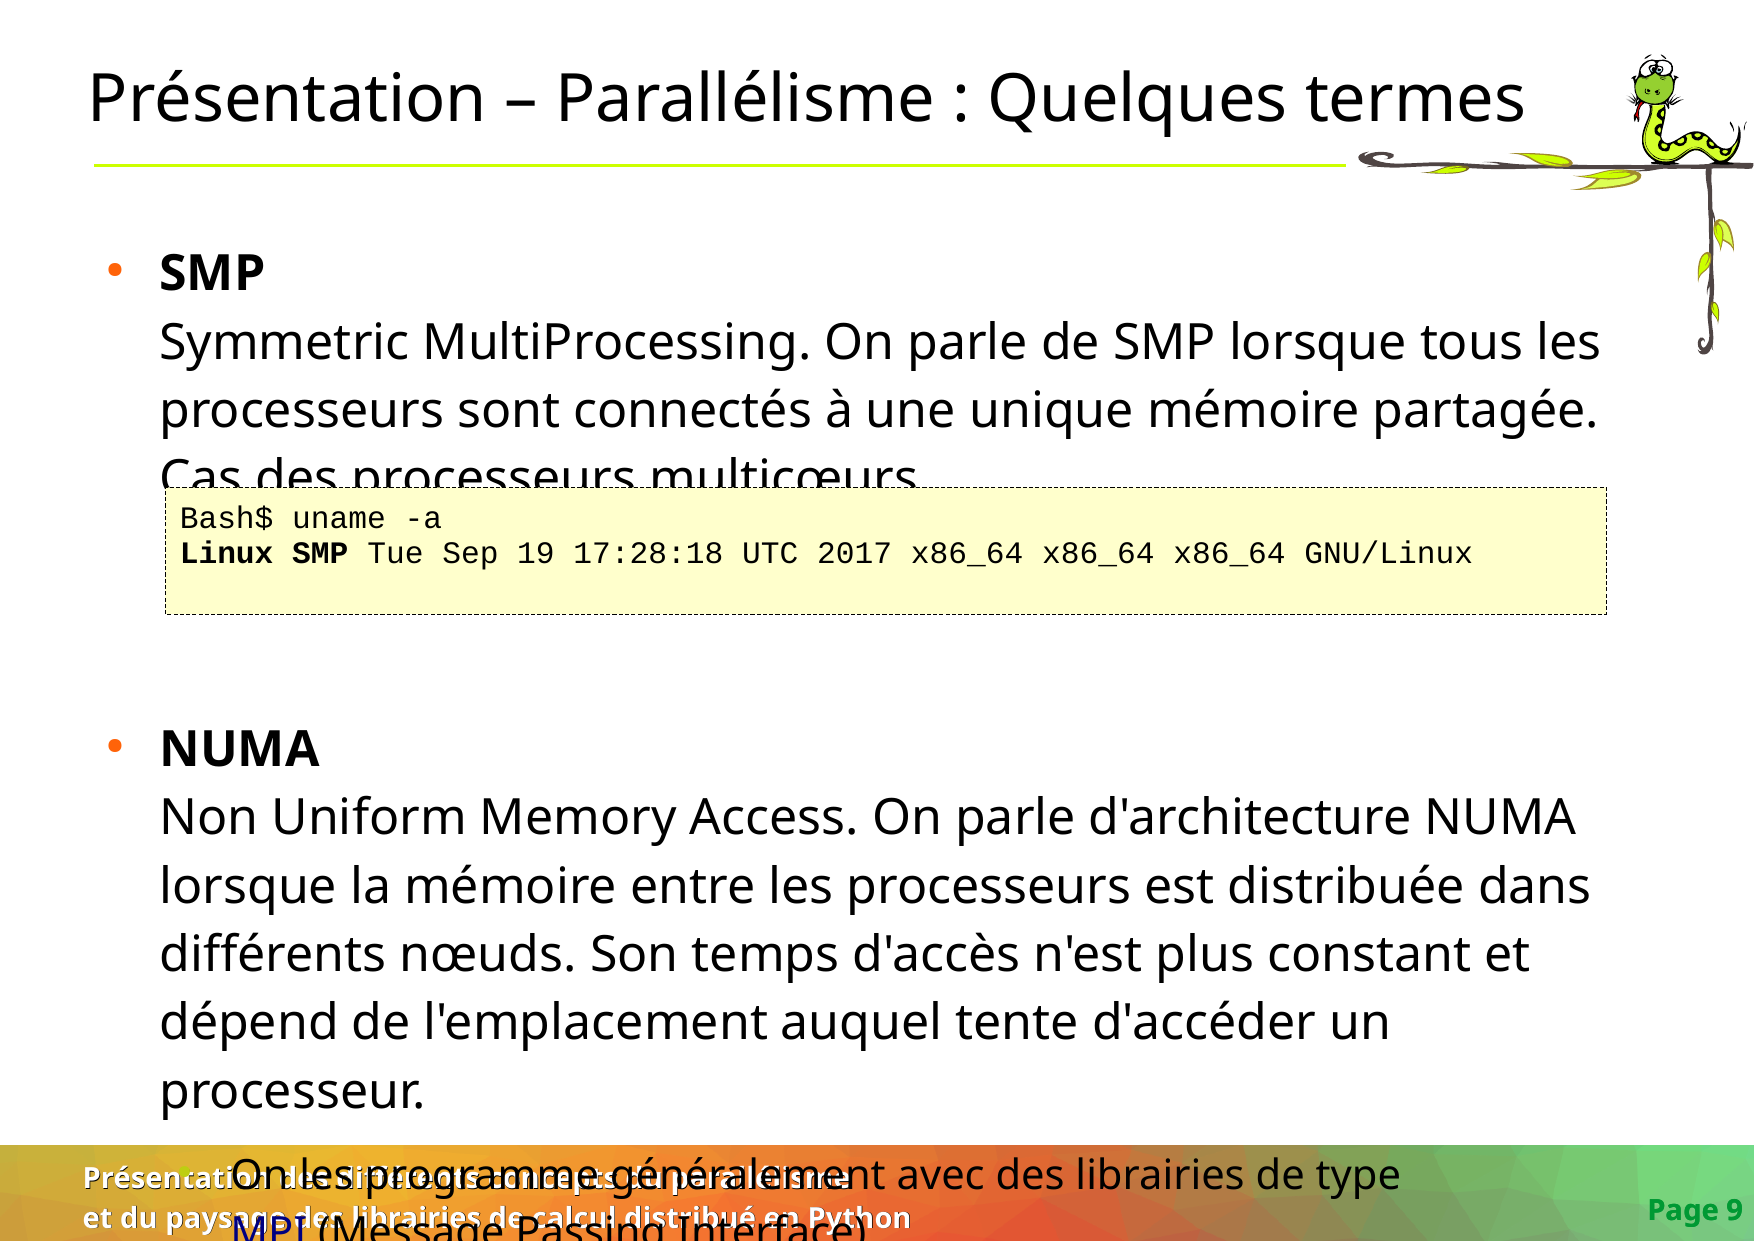

# Présentation – Parallélisme : Quelques termes
SMP
Symmetric MultiProcessing. On parle de SMP lorsque tous les processeurs sont connectés à une unique mémoire partagée.
Cas des processeurs multicœurs
NUMA
Non Uniform Memory Access. On parle d'architecture NUMA lorsque la mémoire entre les processeurs est distribuée dans différents nœuds. Son temps d'accès n'est plus constant et dépend de l'emplacement auquel tente d'accéder un processeur.
On les programme généralement avec des librairies de type
MPI (Message Passing Interface)
Bash$ uname -a
Linux SMP Tue Sep 19 17:28:18 UTC 2017 x86_64 x86_64 x86_64 GNU/Linux
9